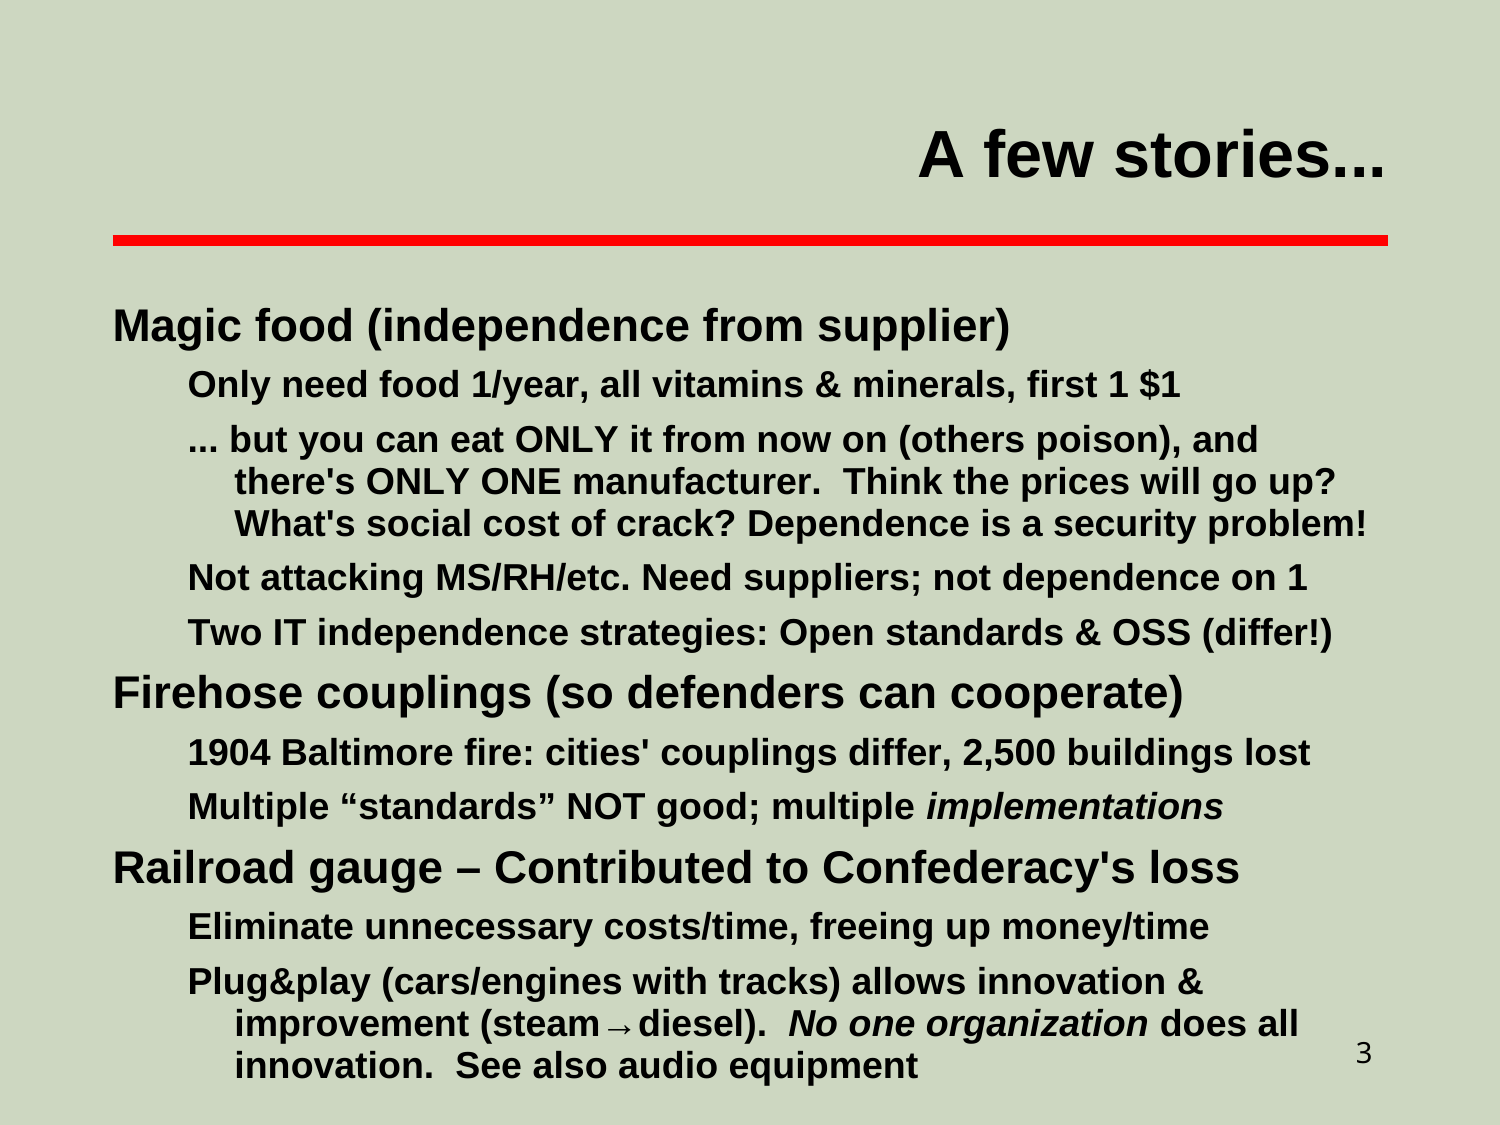

# A few stories...
Magic food (independence from supplier)
Only need food 1/year, all vitamins & minerals, first 1 $1
... but you can eat ONLY it from now on (others poison), and there's ONLY ONE manufacturer. Think the prices will go up? What's social cost of crack? Dependence is a security problem!
Not attacking MS/RH/etc. Need suppliers; not dependence on 1
Two IT independence strategies: Open standards & OSS (differ!)
Firehose couplings (so defenders can cooperate)
1904 Baltimore fire: cities' couplings differ, 2,500 buildings lost
Multiple “standards” NOT good; multiple implementations
Railroad gauge – Contributed to Confederacy's loss
Eliminate unnecessary costs/time, freeing up money/time
Plug&play (cars/engines with tracks) allows innovation & improvement (steam→diesel). No one organization does all innovation. See also audio equipment